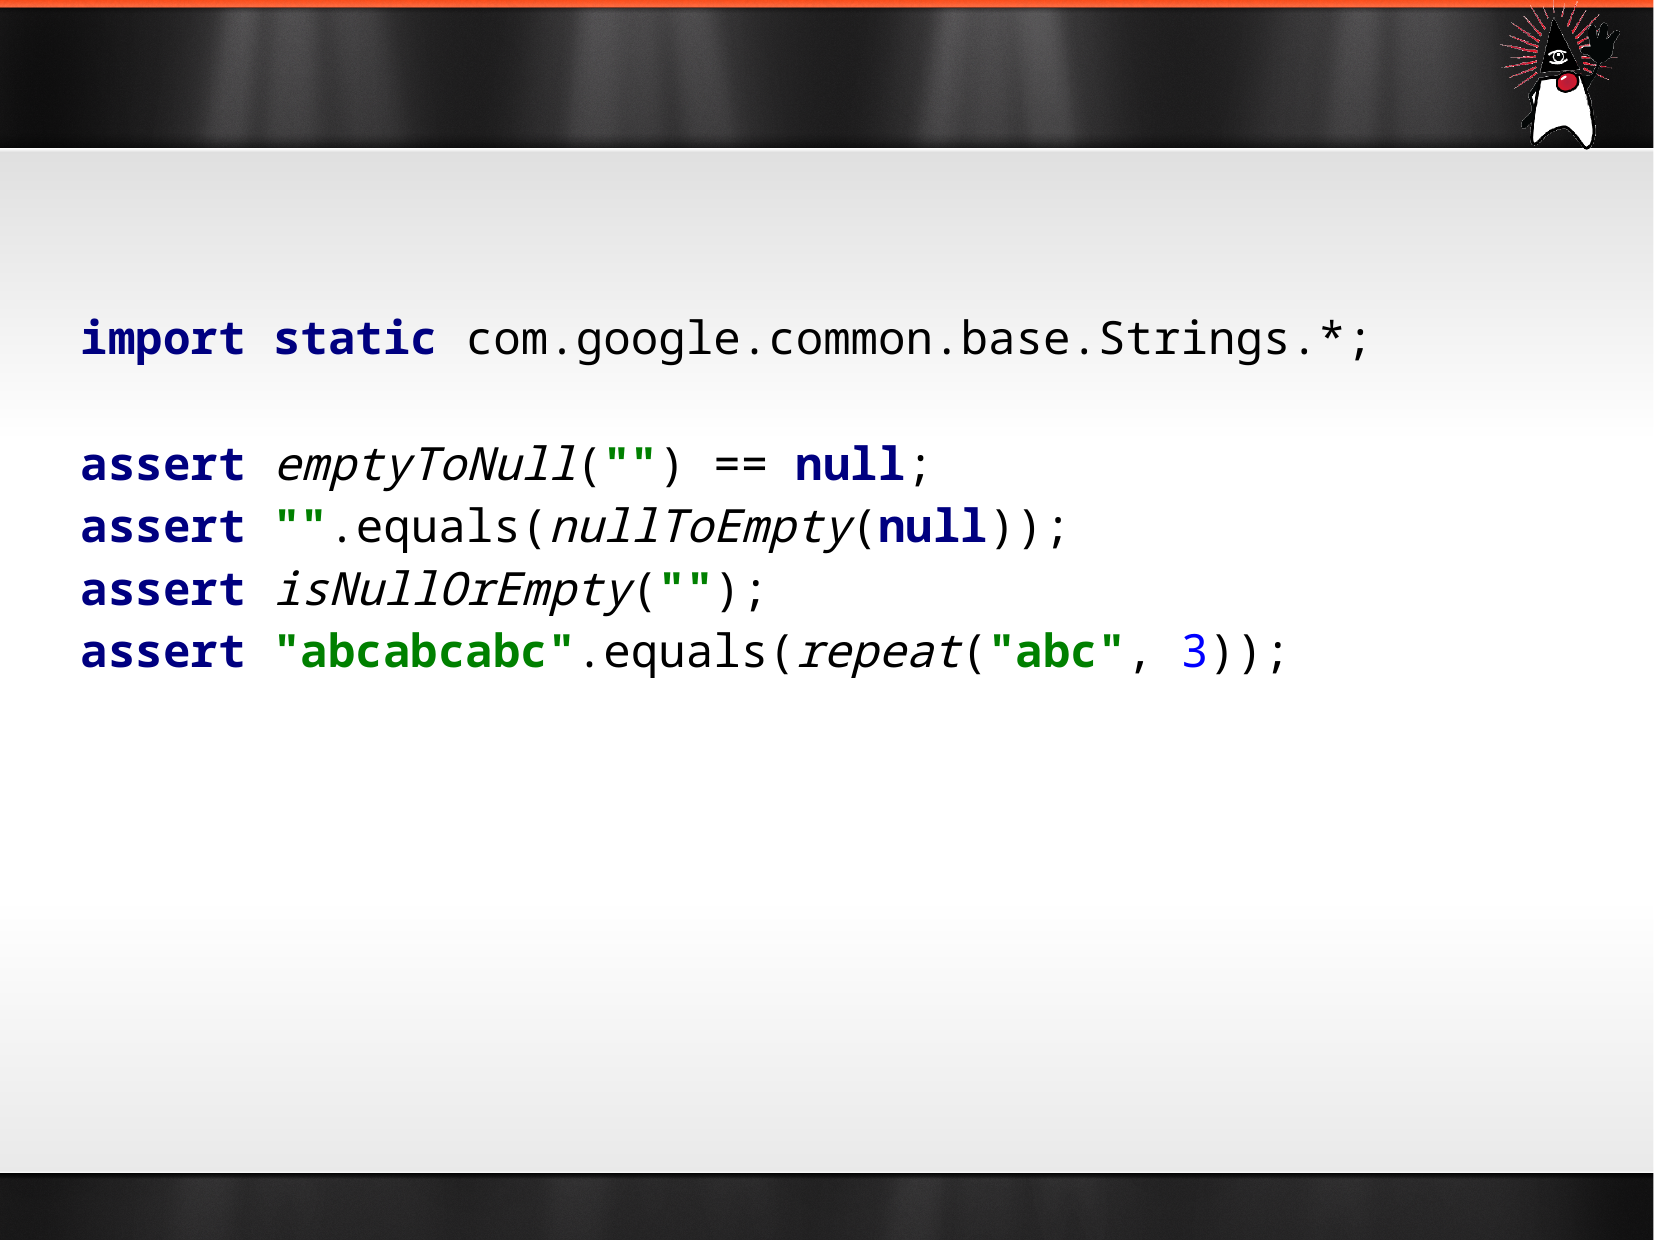

#
import static com.google.common.base.Strings.*;
assert emptyToNull("") == null;
assert "".equals(nullToEmpty(null));
assert isNullOrEmpty("");
assert "abcabcabc".equals(repeat("abc", 3));